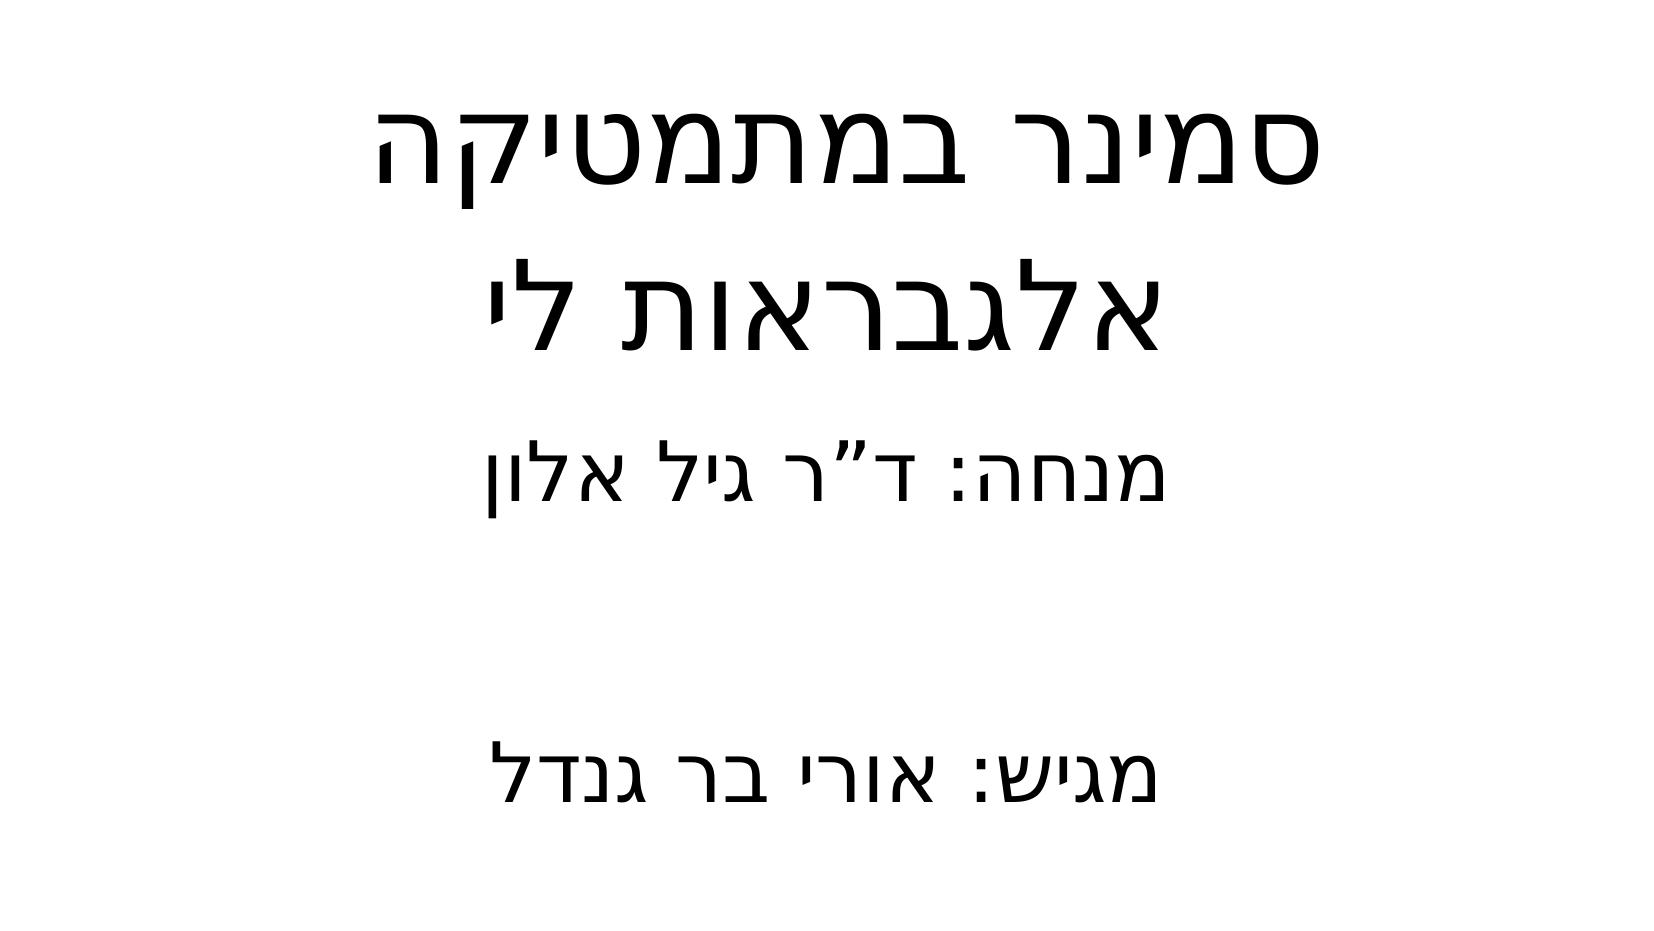

# סמינר במתמטיקה אלגבראות לי
מנחה: ד”ר גיל אלון
מגיש: אורי בר גנדל